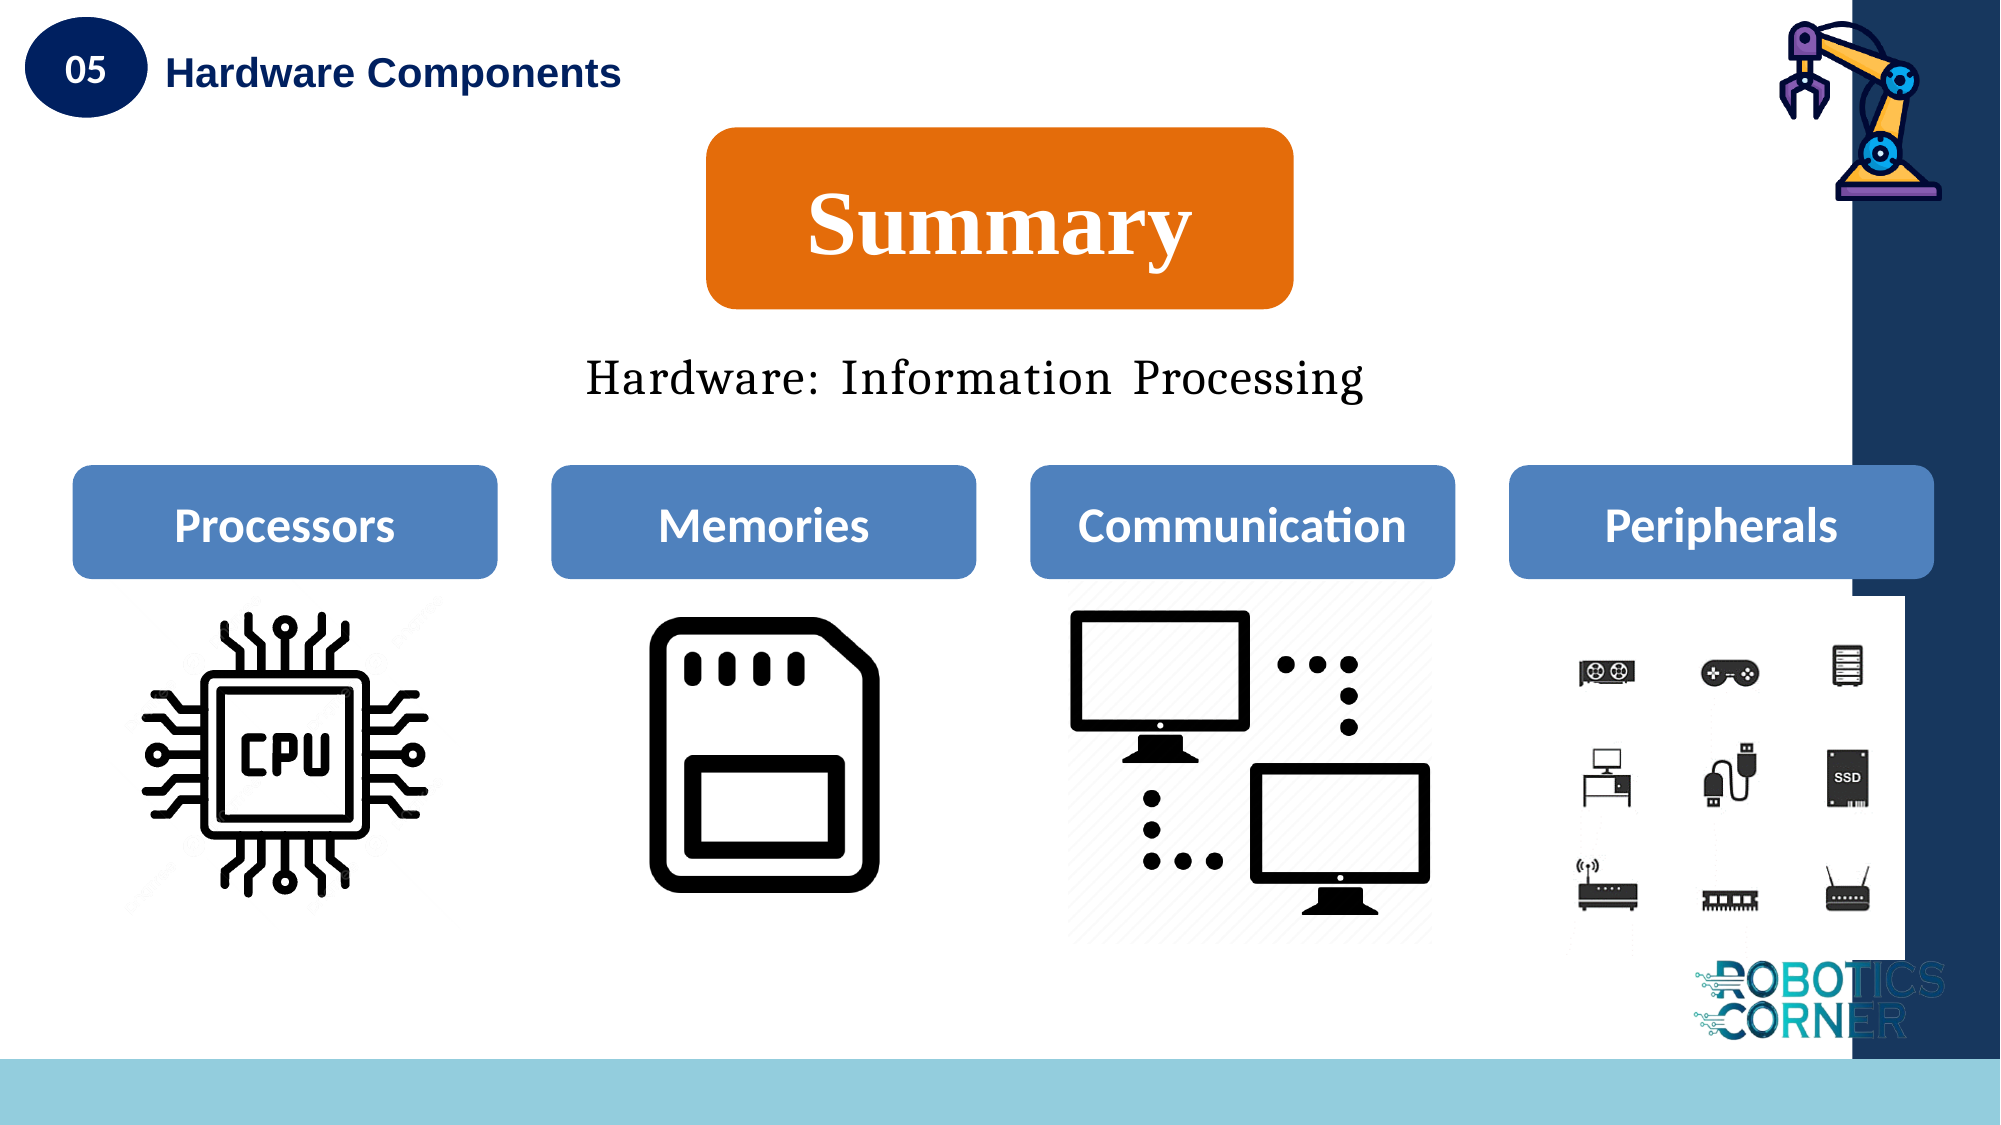

05
Hardware Components
Summary
Hardware: Information Processing
Processors
Memories
Communication
Peripherals